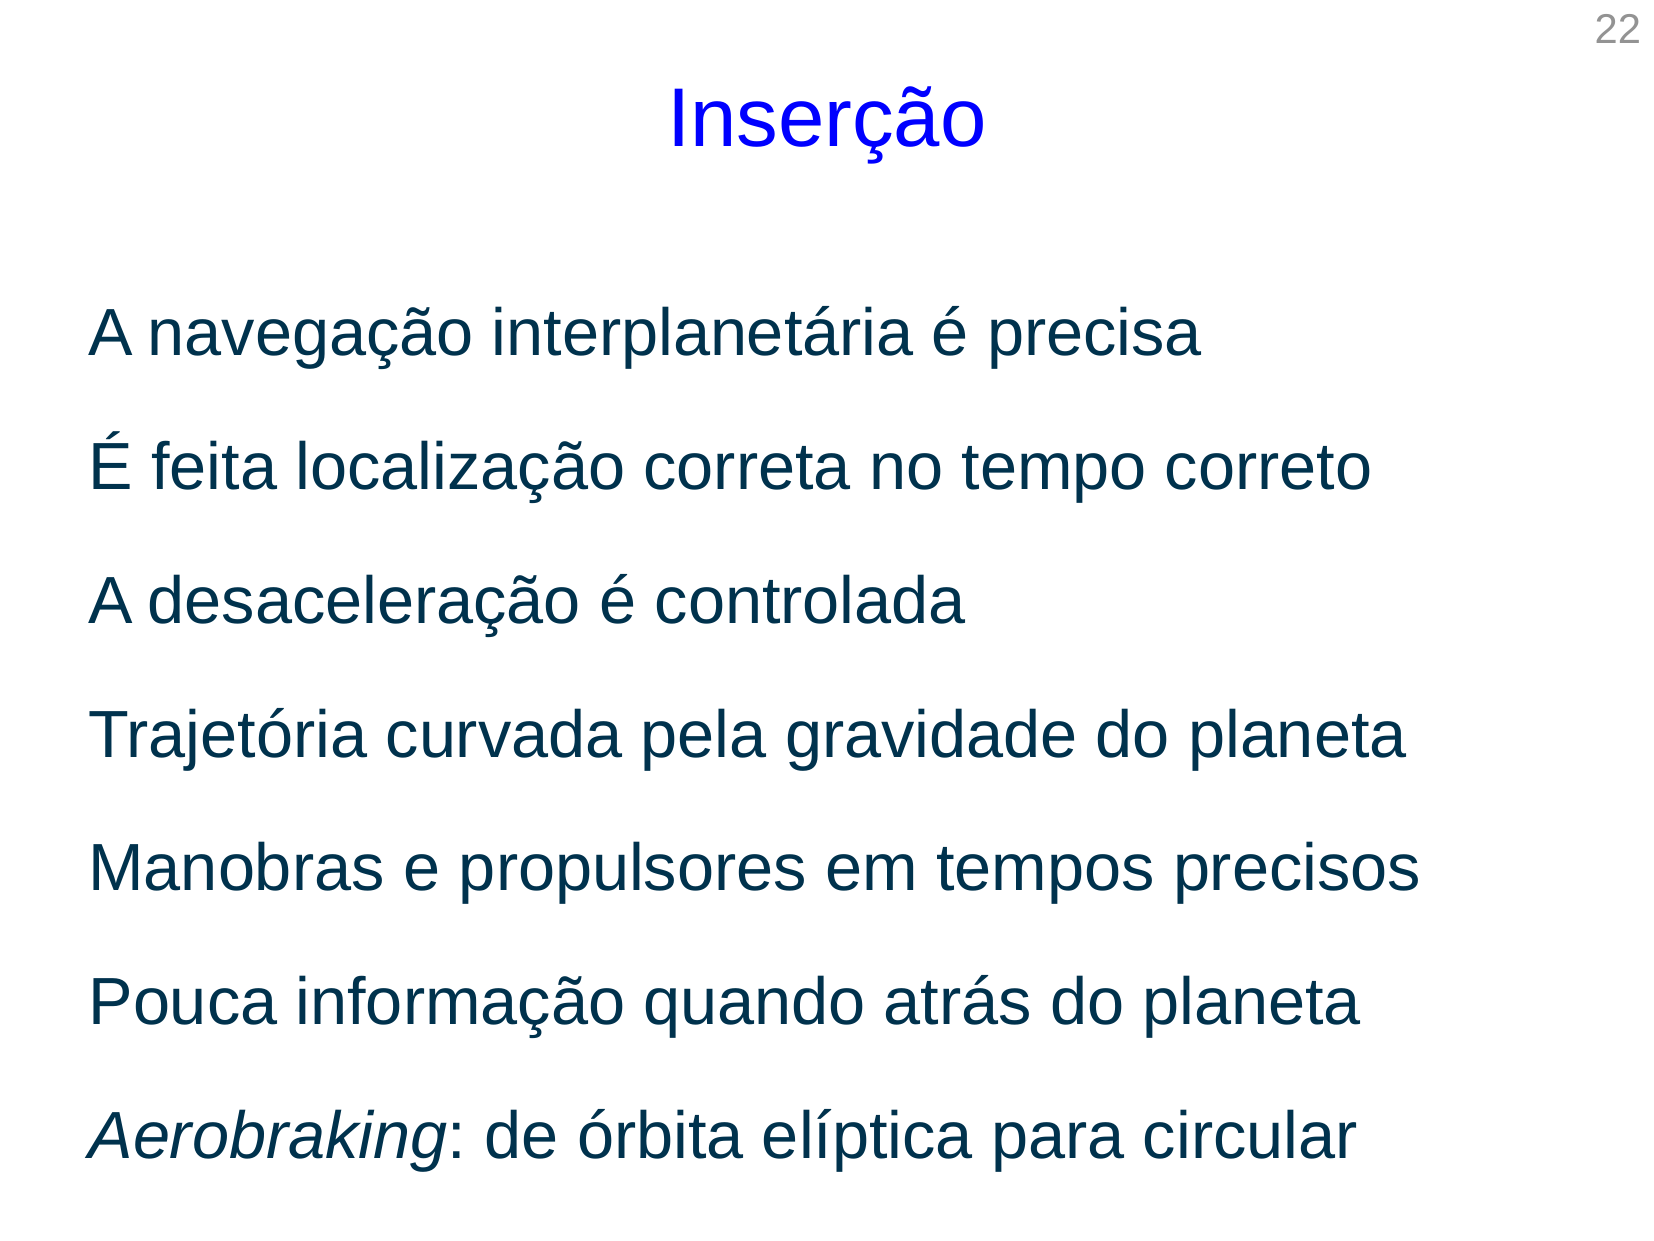

22
# Inserção
A navegação interplanetária é precisa
É feita localização correta no tempo correto
A desaceleração é controlada
Trajetória curvada pela gravidade do planeta
Manobras e propulsores em tempos precisos
Pouca informação quando atrás do planeta
Aerobraking: de órbita elíptica para circular